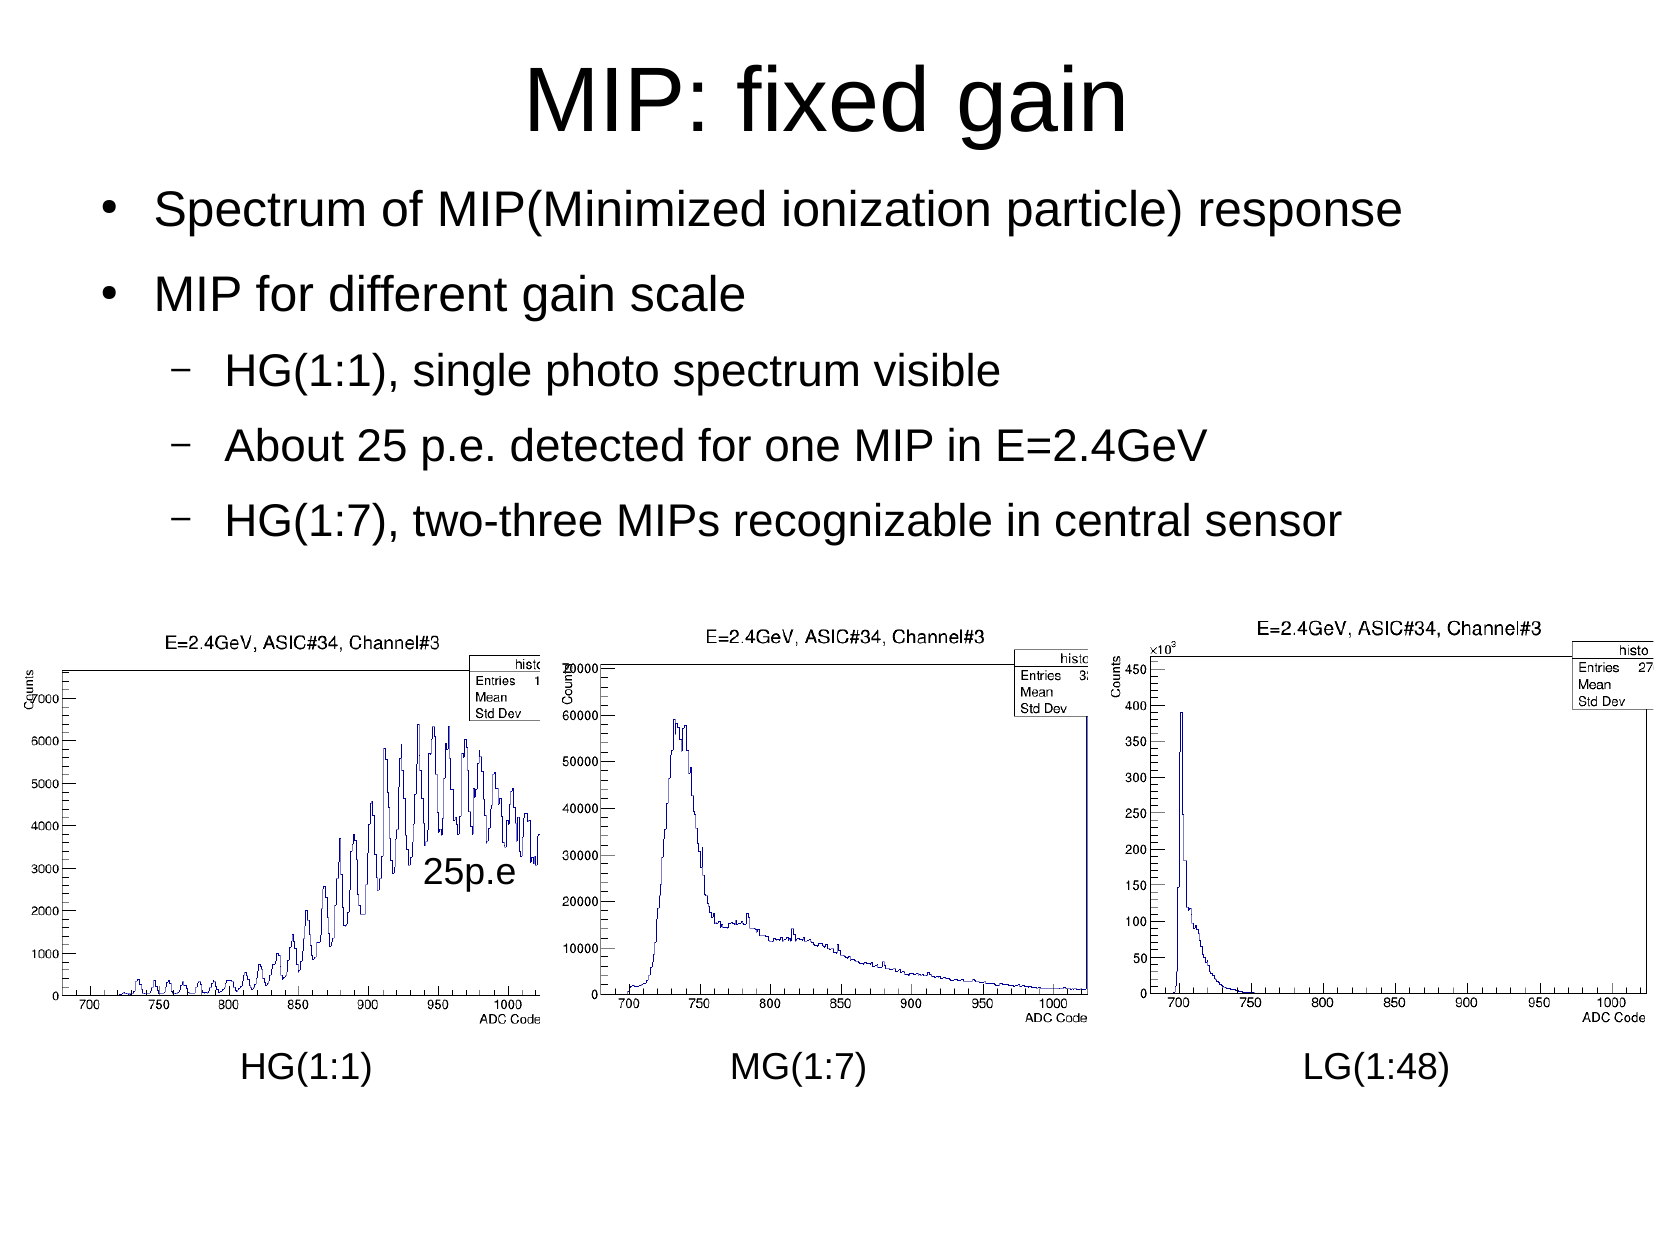

# MIP: fixed gain
Spectrum of MIP(Minimized ionization particle) response
MIP for different gain scale
HG(1:1), single photo spectrum visible
About 25 p.e. detected for one MIP in E=2.4GeV
HG(1:7), two-three MIPs recognizable in central sensor
25p.e
HG(1:1)
MG(1:7)
LG(1:48)